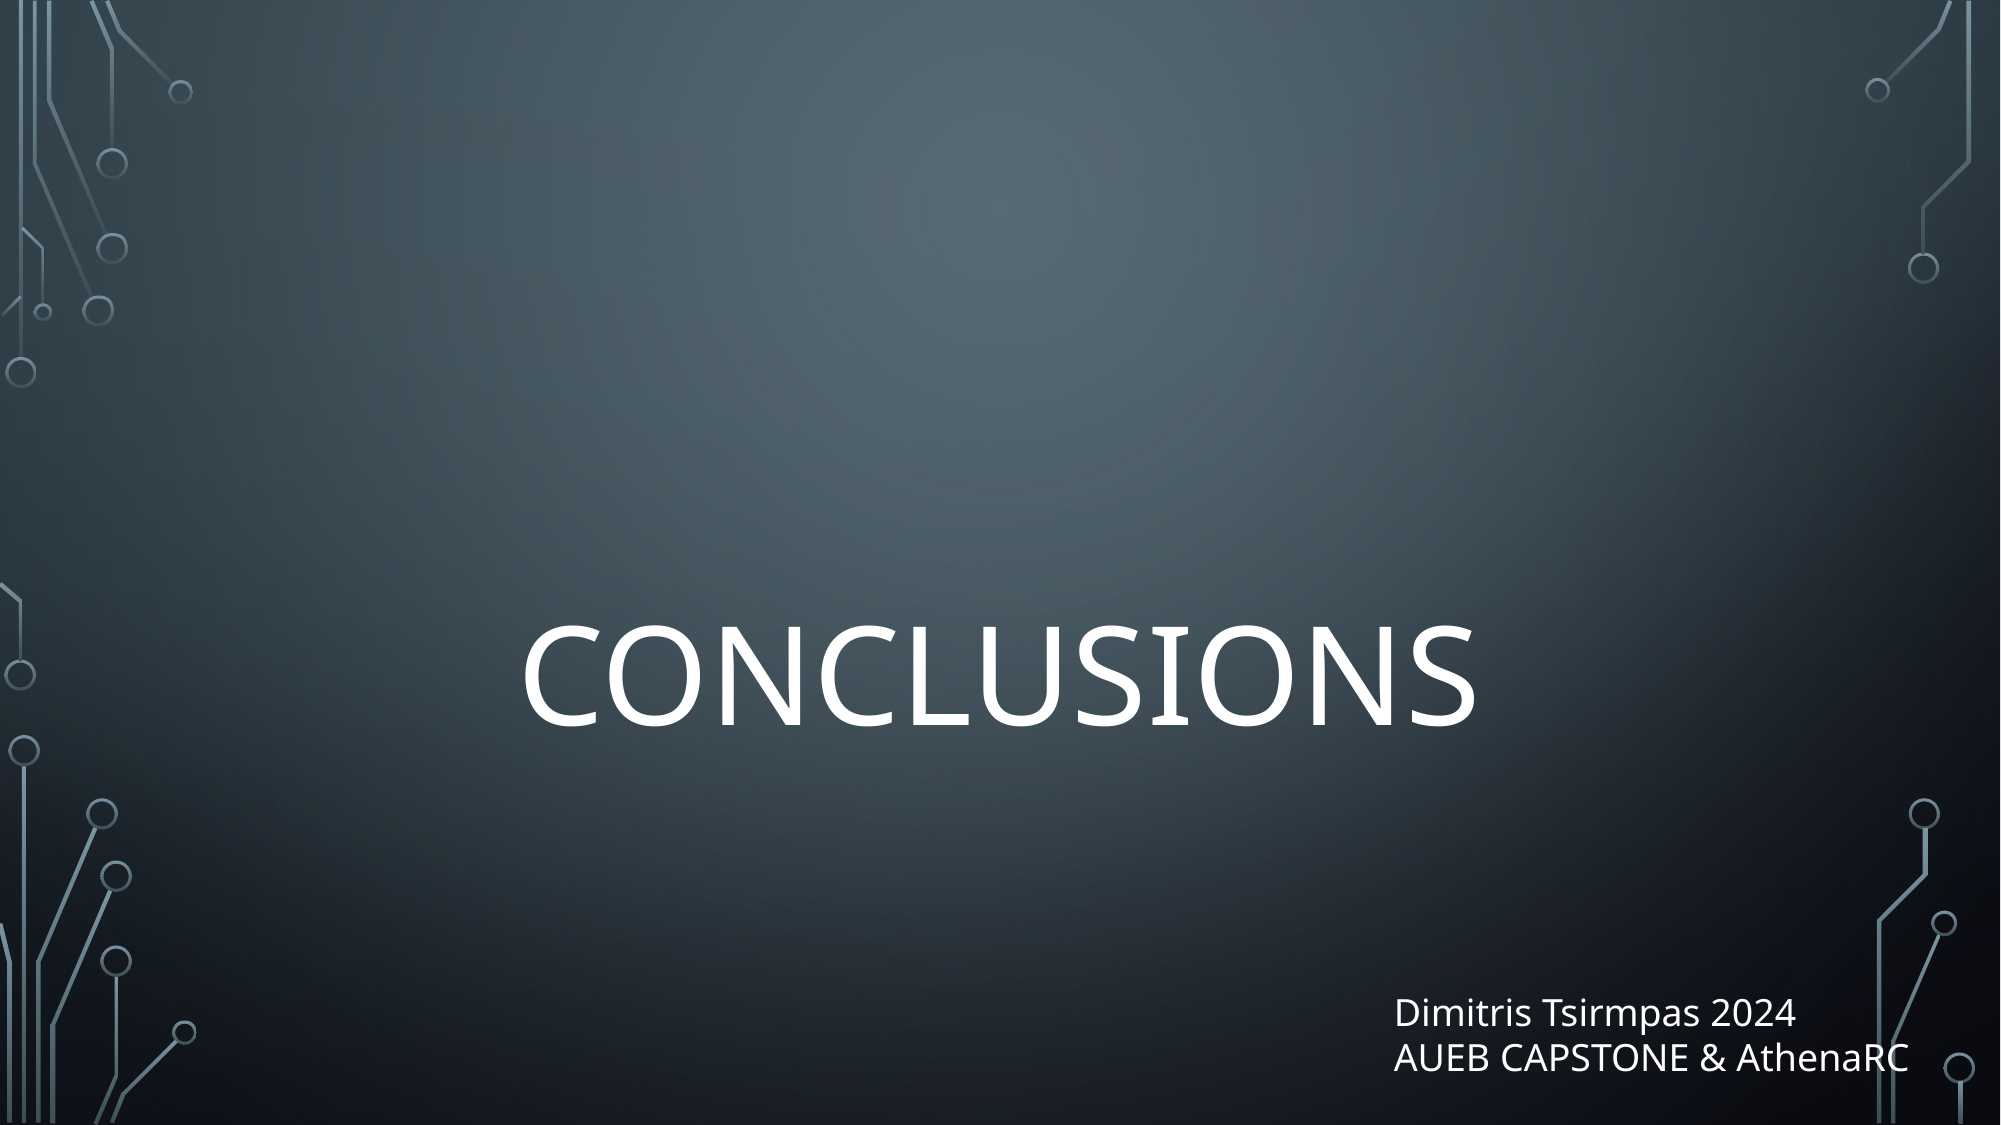

# CONCLUSIONs
Dimitris Tsirmpas 2024
AUEB CAPSTONE & AthenaRC